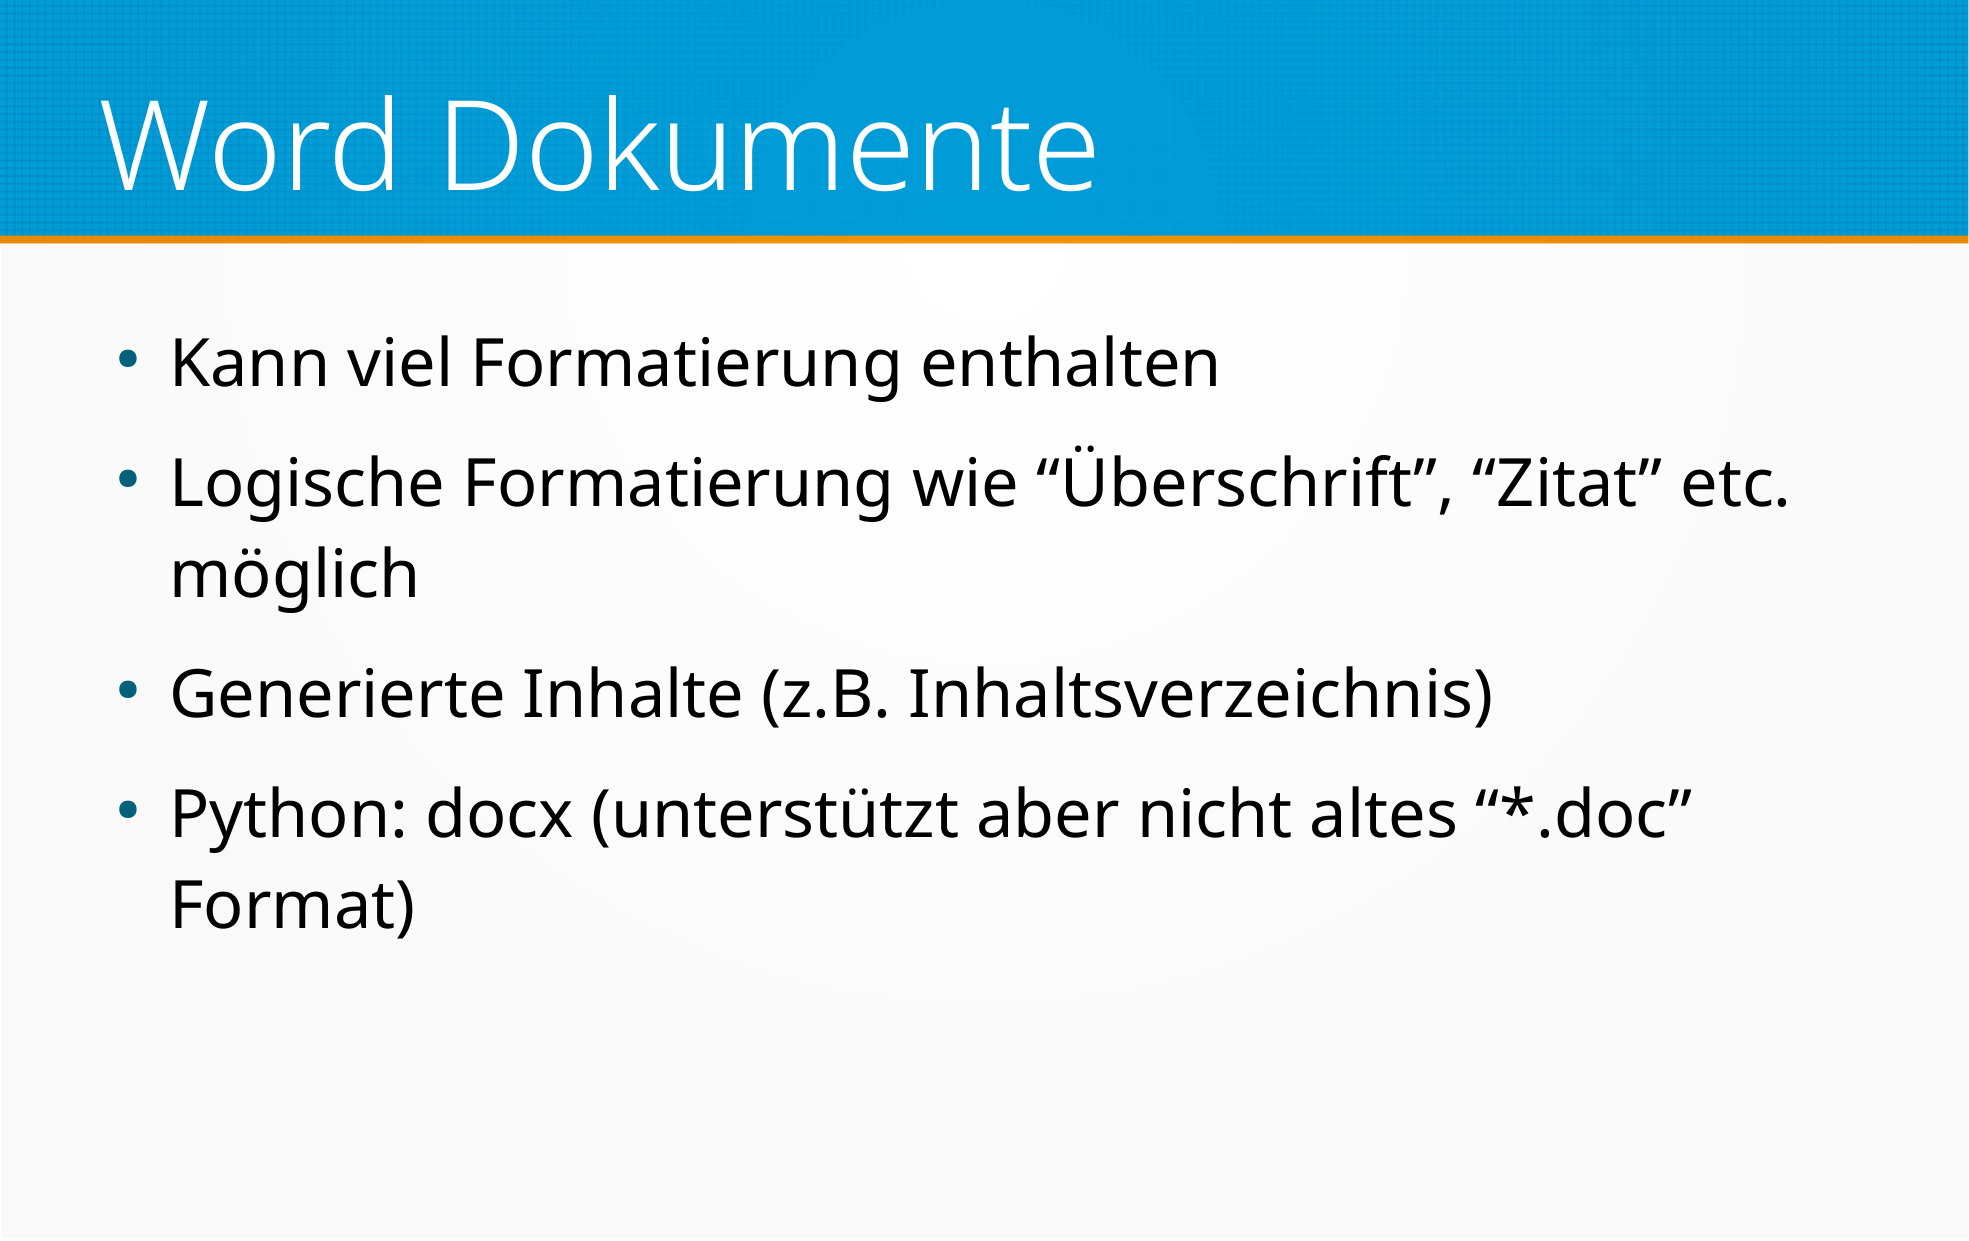

# Word Dokumente
Kann viel Formatierung enthalten
Logische Formatierung wie “Überschrift”, “Zitat” etc. möglich
Generierte Inhalte (z.B. Inhaltsverzeichnis)
Python: docx (unterstützt aber nicht altes “*.doc” Format)